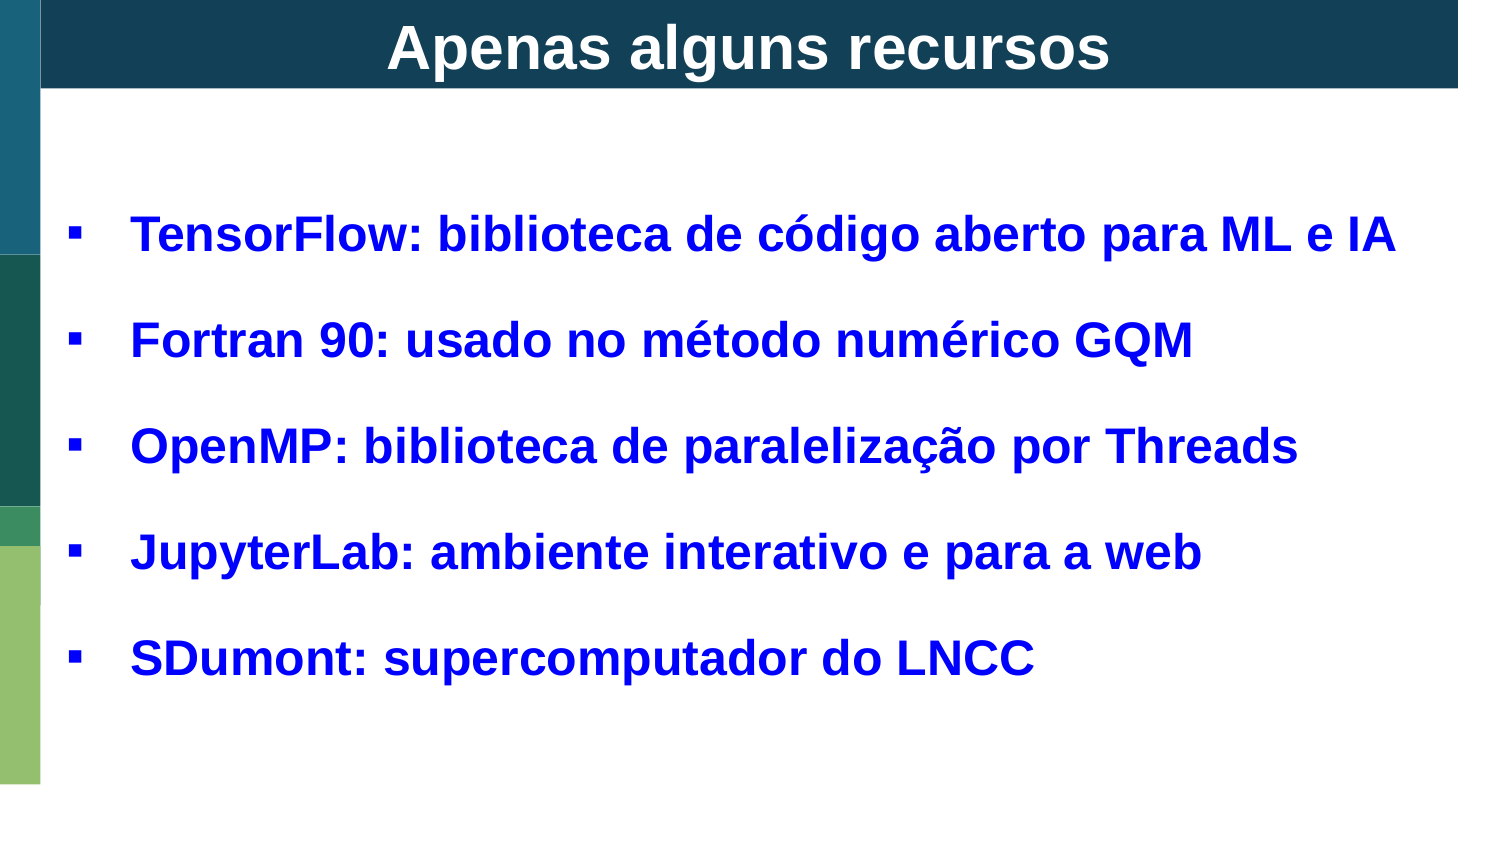

Apenas alguns recursos
TensorFlow: biblioteca de código aberto para ML e IA
Fortran 90: usado no método numérico GQM
OpenMP: biblioteca de paralelização por Threads
JupyterLab: ambiente interativo e para a web
SDumont: supercomputador do LNCC